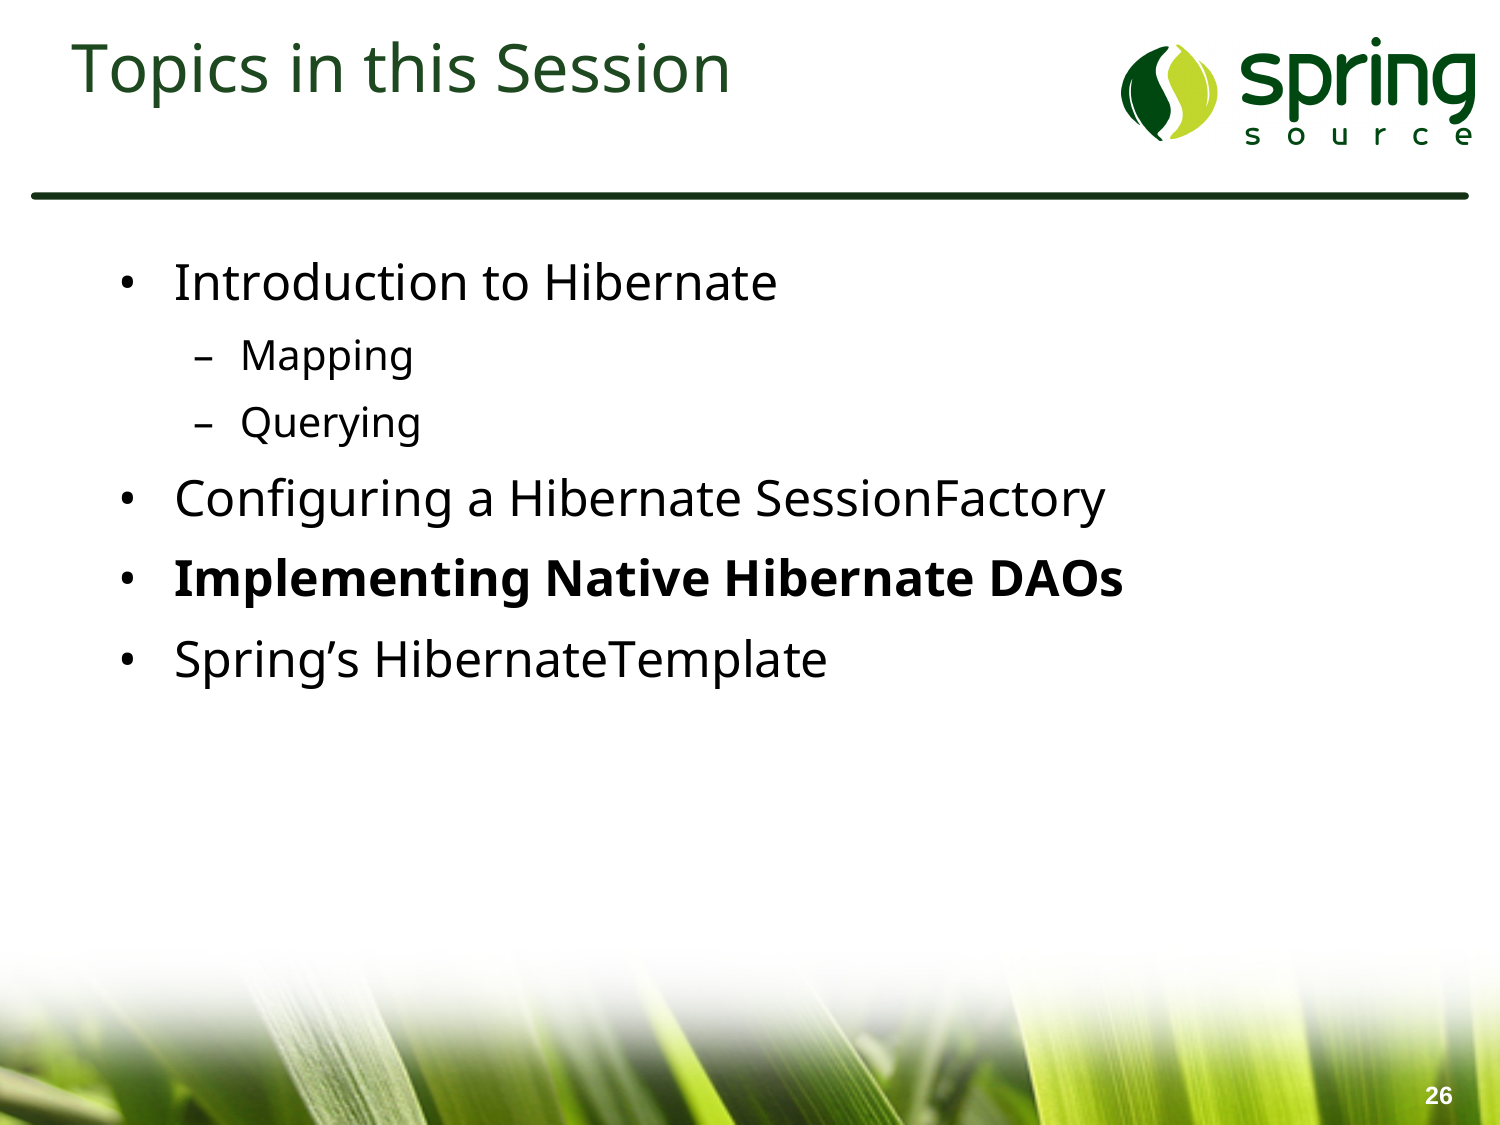

# Topics in this Session
Introduction to Hibernate
Mapping
Querying
Configuring a Hibernate SessionFactory
Implementing Native Hibernate DAOs
Spring’s HibernateTemplate